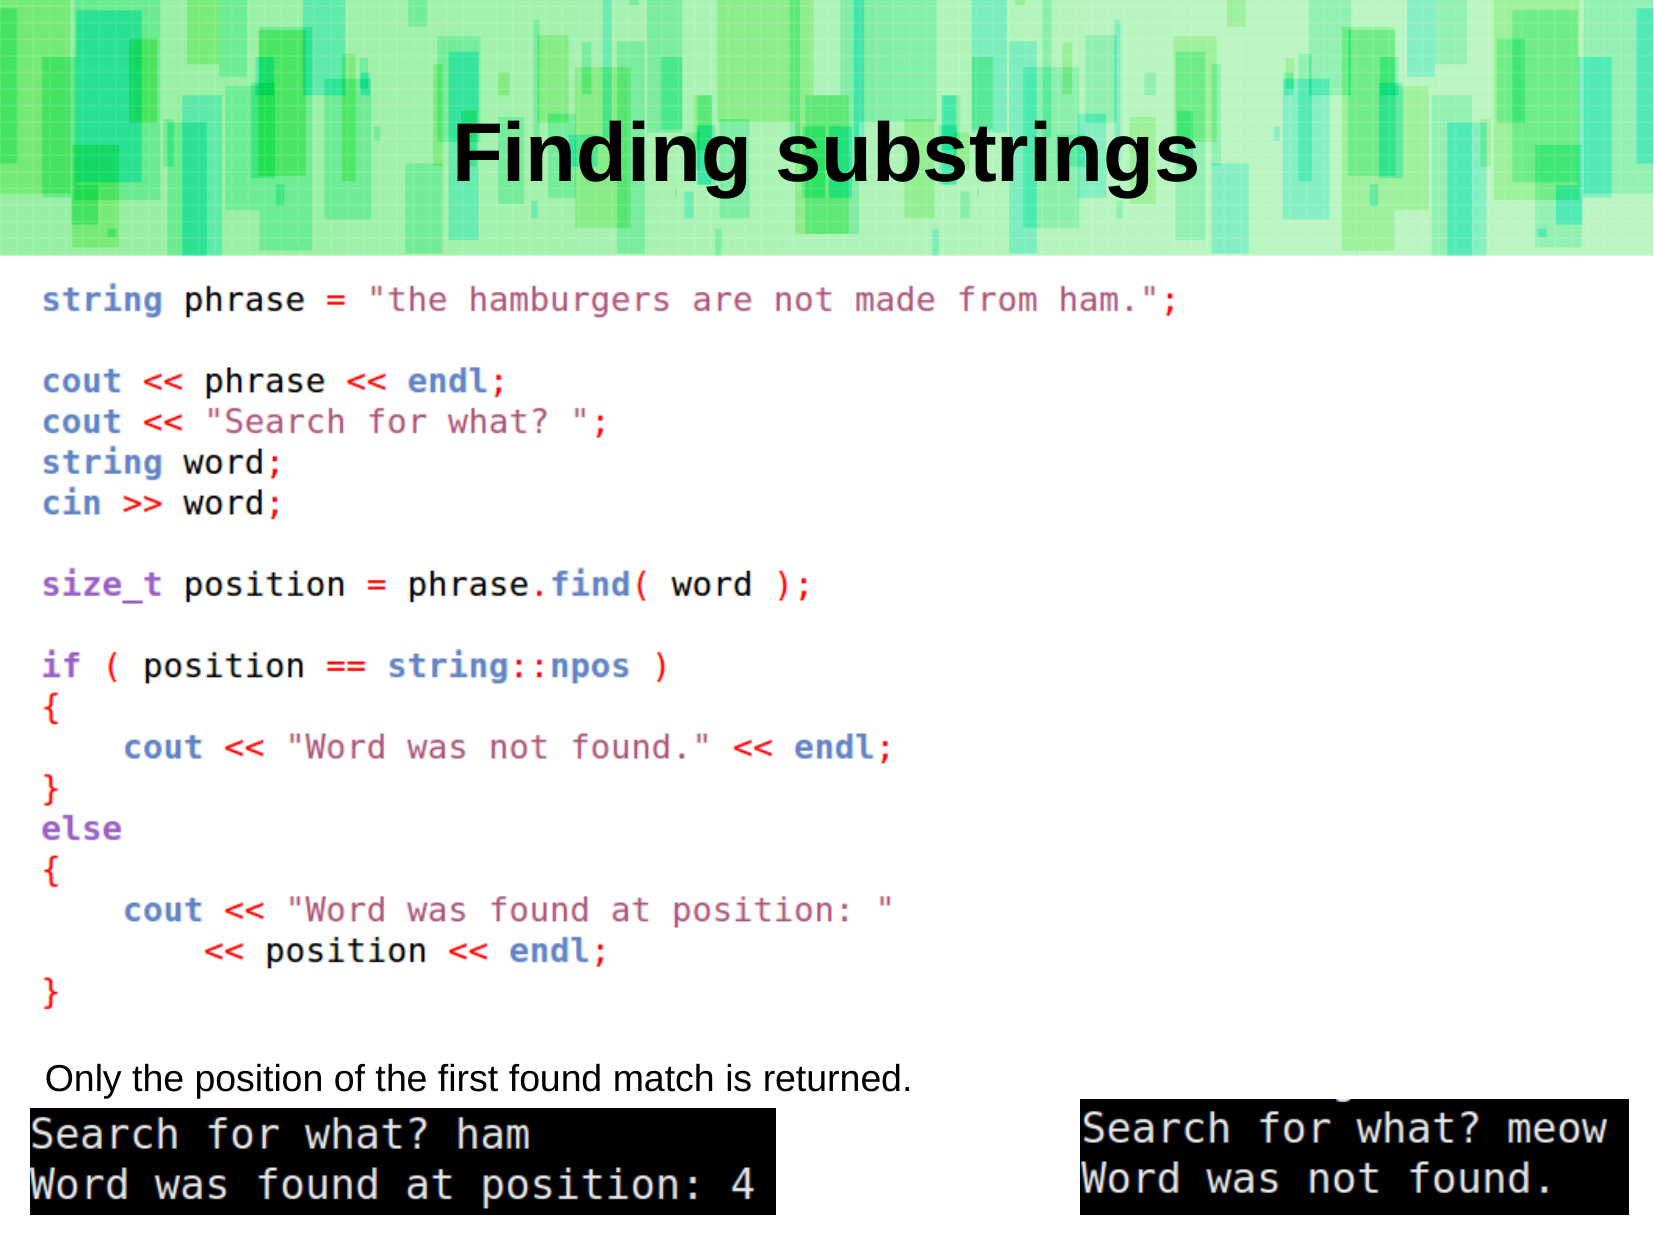

# Finding substrings
Only the position of the first found match is returned.